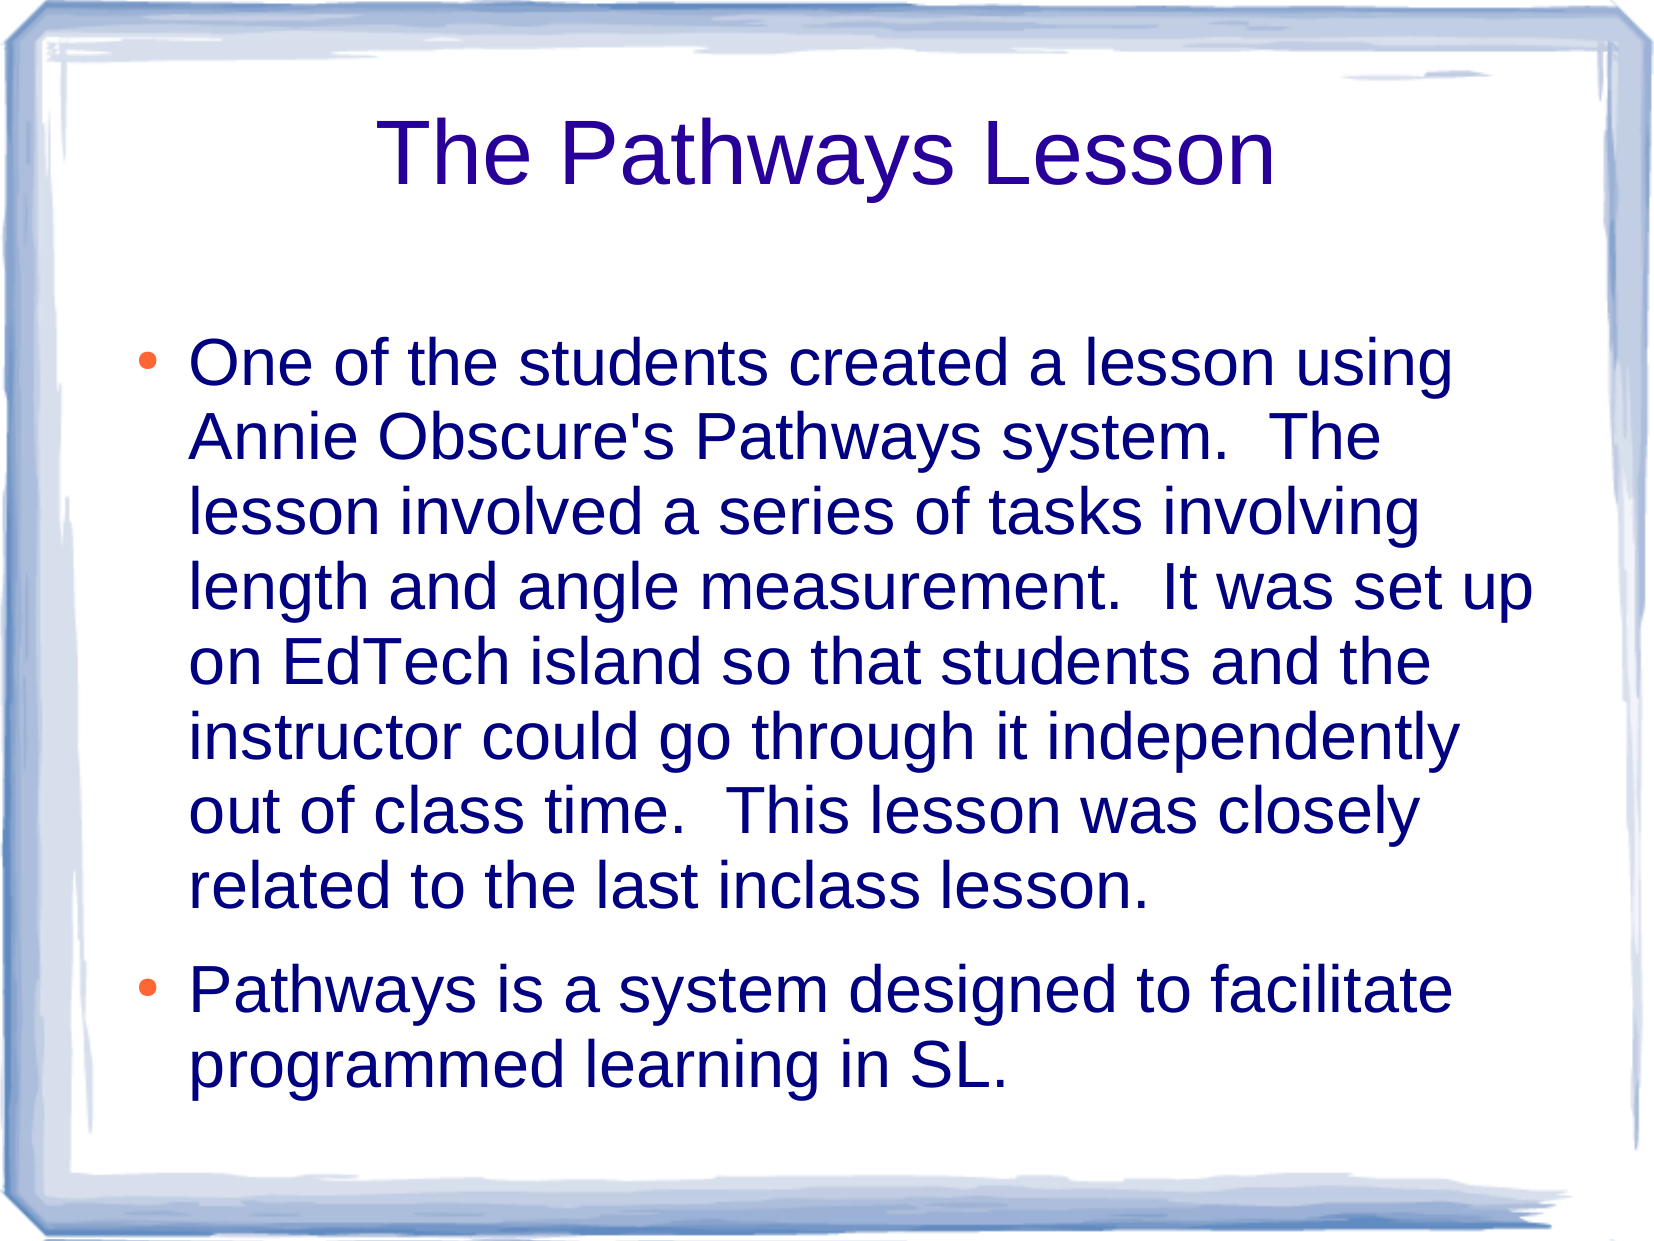

# The Pathways Lesson
One of the students created a lesson using Annie Obscure's Pathways system. The lesson involved a series of tasks involving length and angle measurement. It was set up on EdTech island so that students and the instructor could go through it independently out of class time. This lesson was closely related to the last inclass lesson.
Pathways is a system designed to facilitate programmed learning in SL.